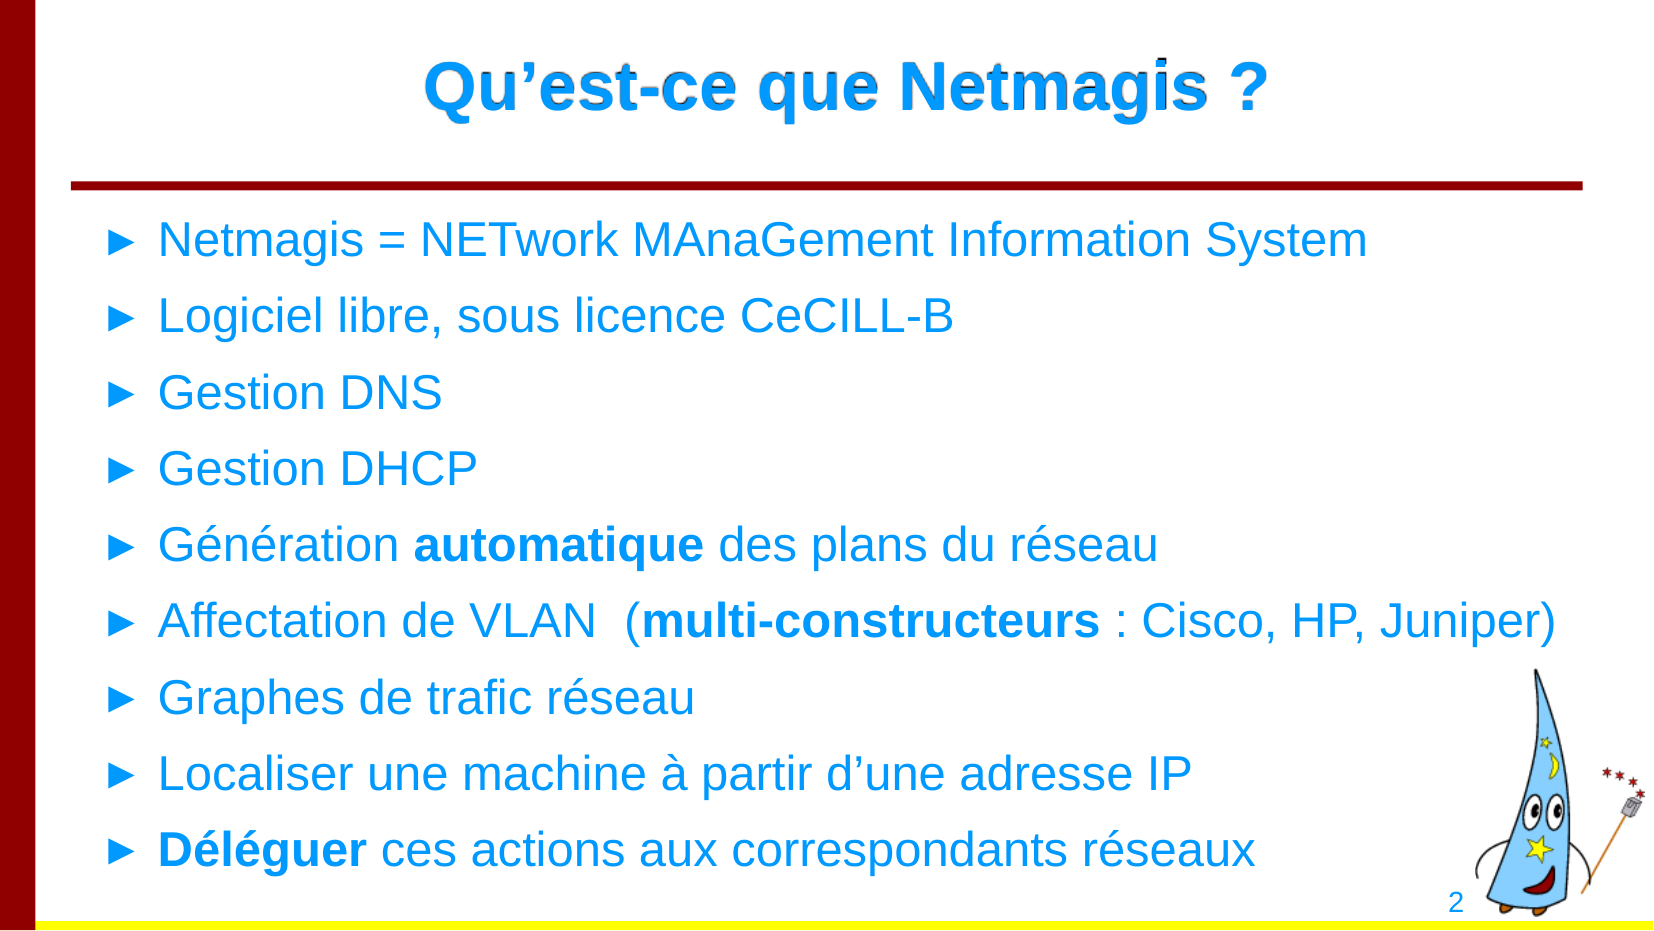

# Qu’est-ce que Netmagis ?
Netmagis = NETwork MAnaGement Information System
Logiciel libre, sous licence CeCILL-B
Gestion DNS
Gestion DHCP
Génération automatique des plans du réseau
Affectation de VLAN (multi-constructeurs : Cisco, HP, Juniper)
Graphes de trafic réseau
Localiser une machine à partir d’une adresse IP
Déléguer ces actions aux correspondants réseaux
2